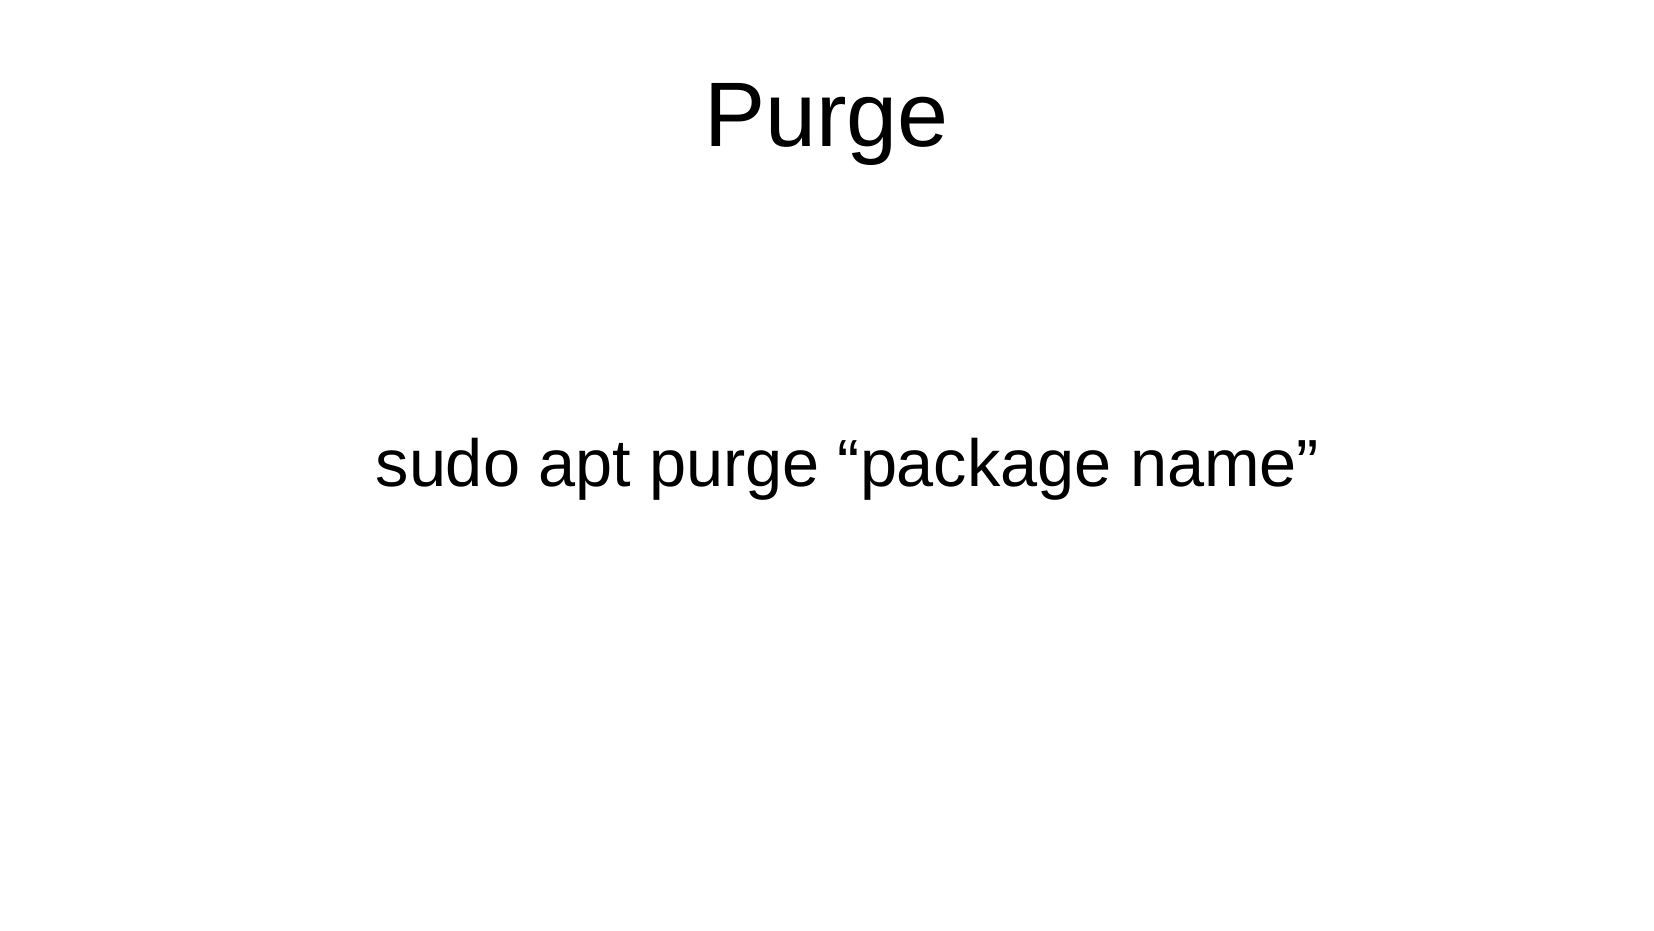

# Purge
 sudo apt purge “package name”